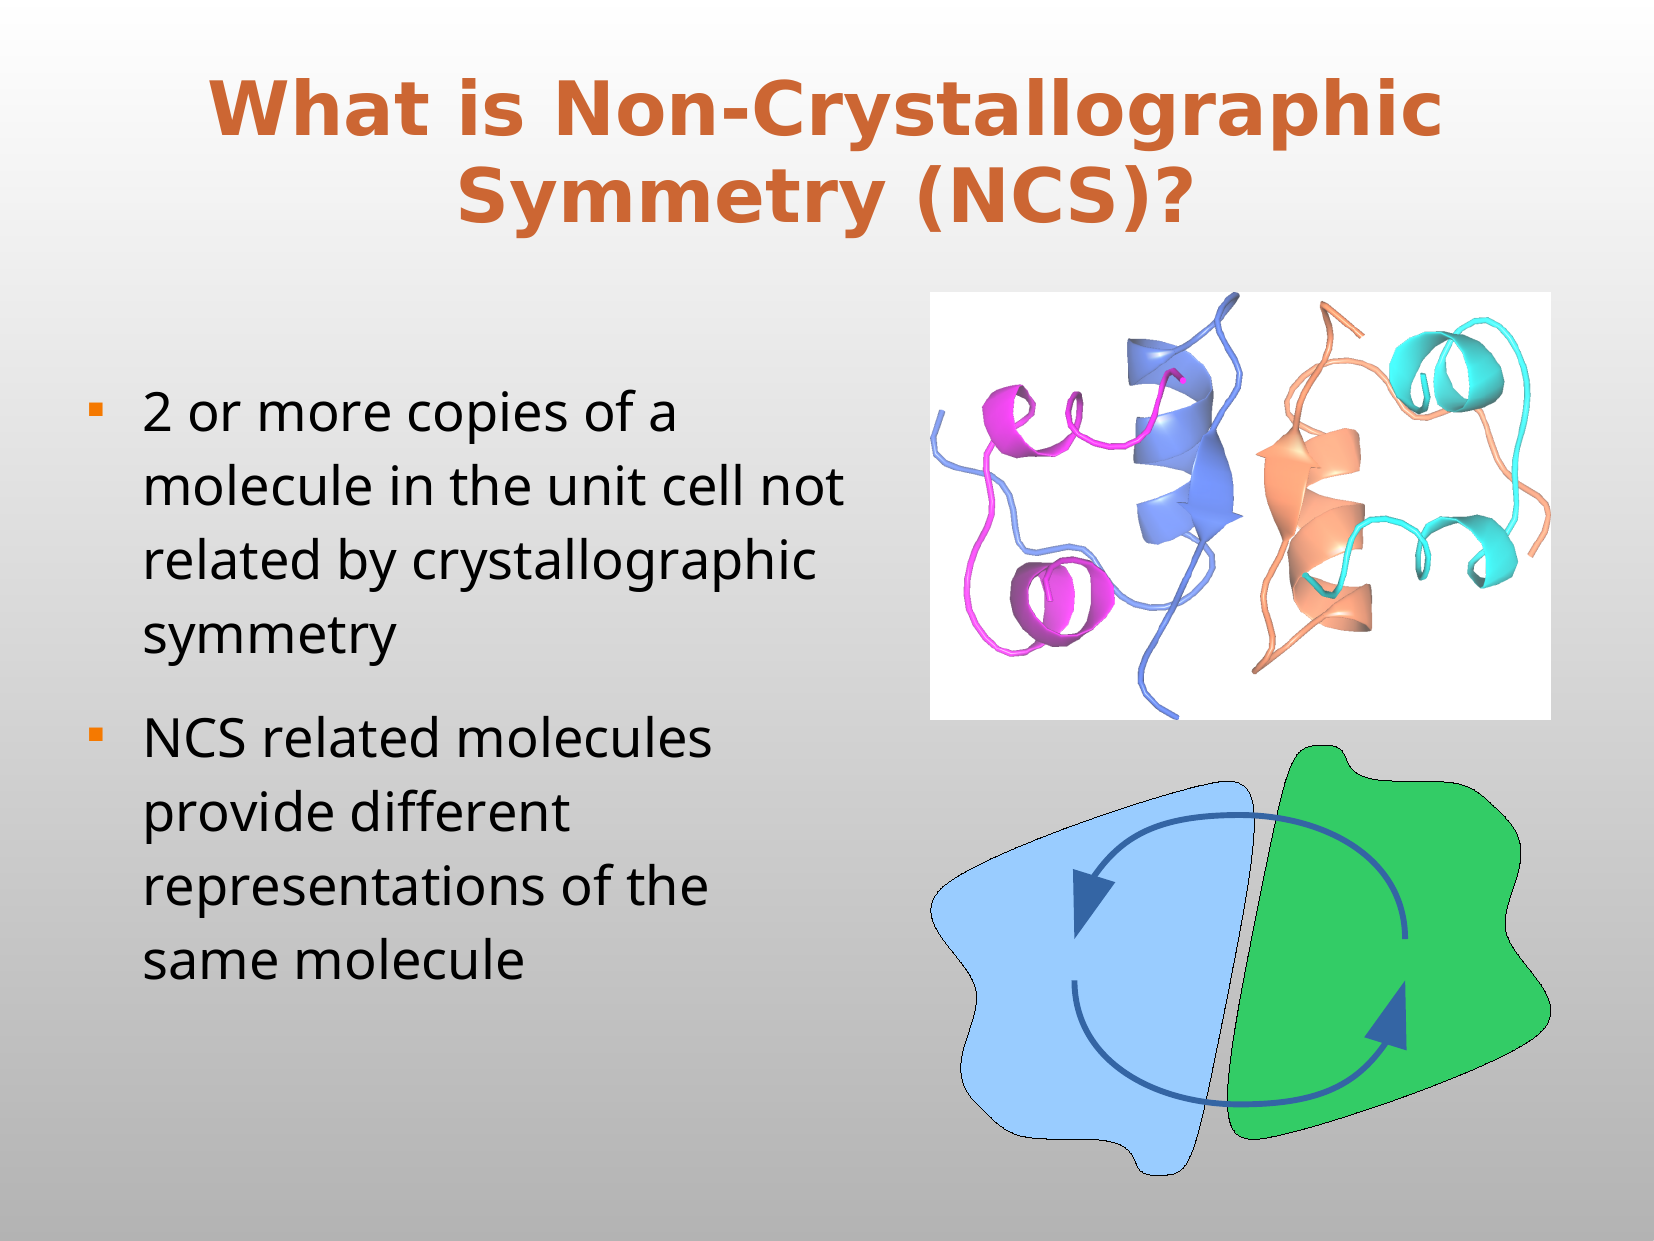

# What is Non-Crystallographic Symmetry (NCS)?
2 or more copies of a molecule in the unit cell not related by crystallographic symmetry
NCS related molecules provide different representations of the same molecule